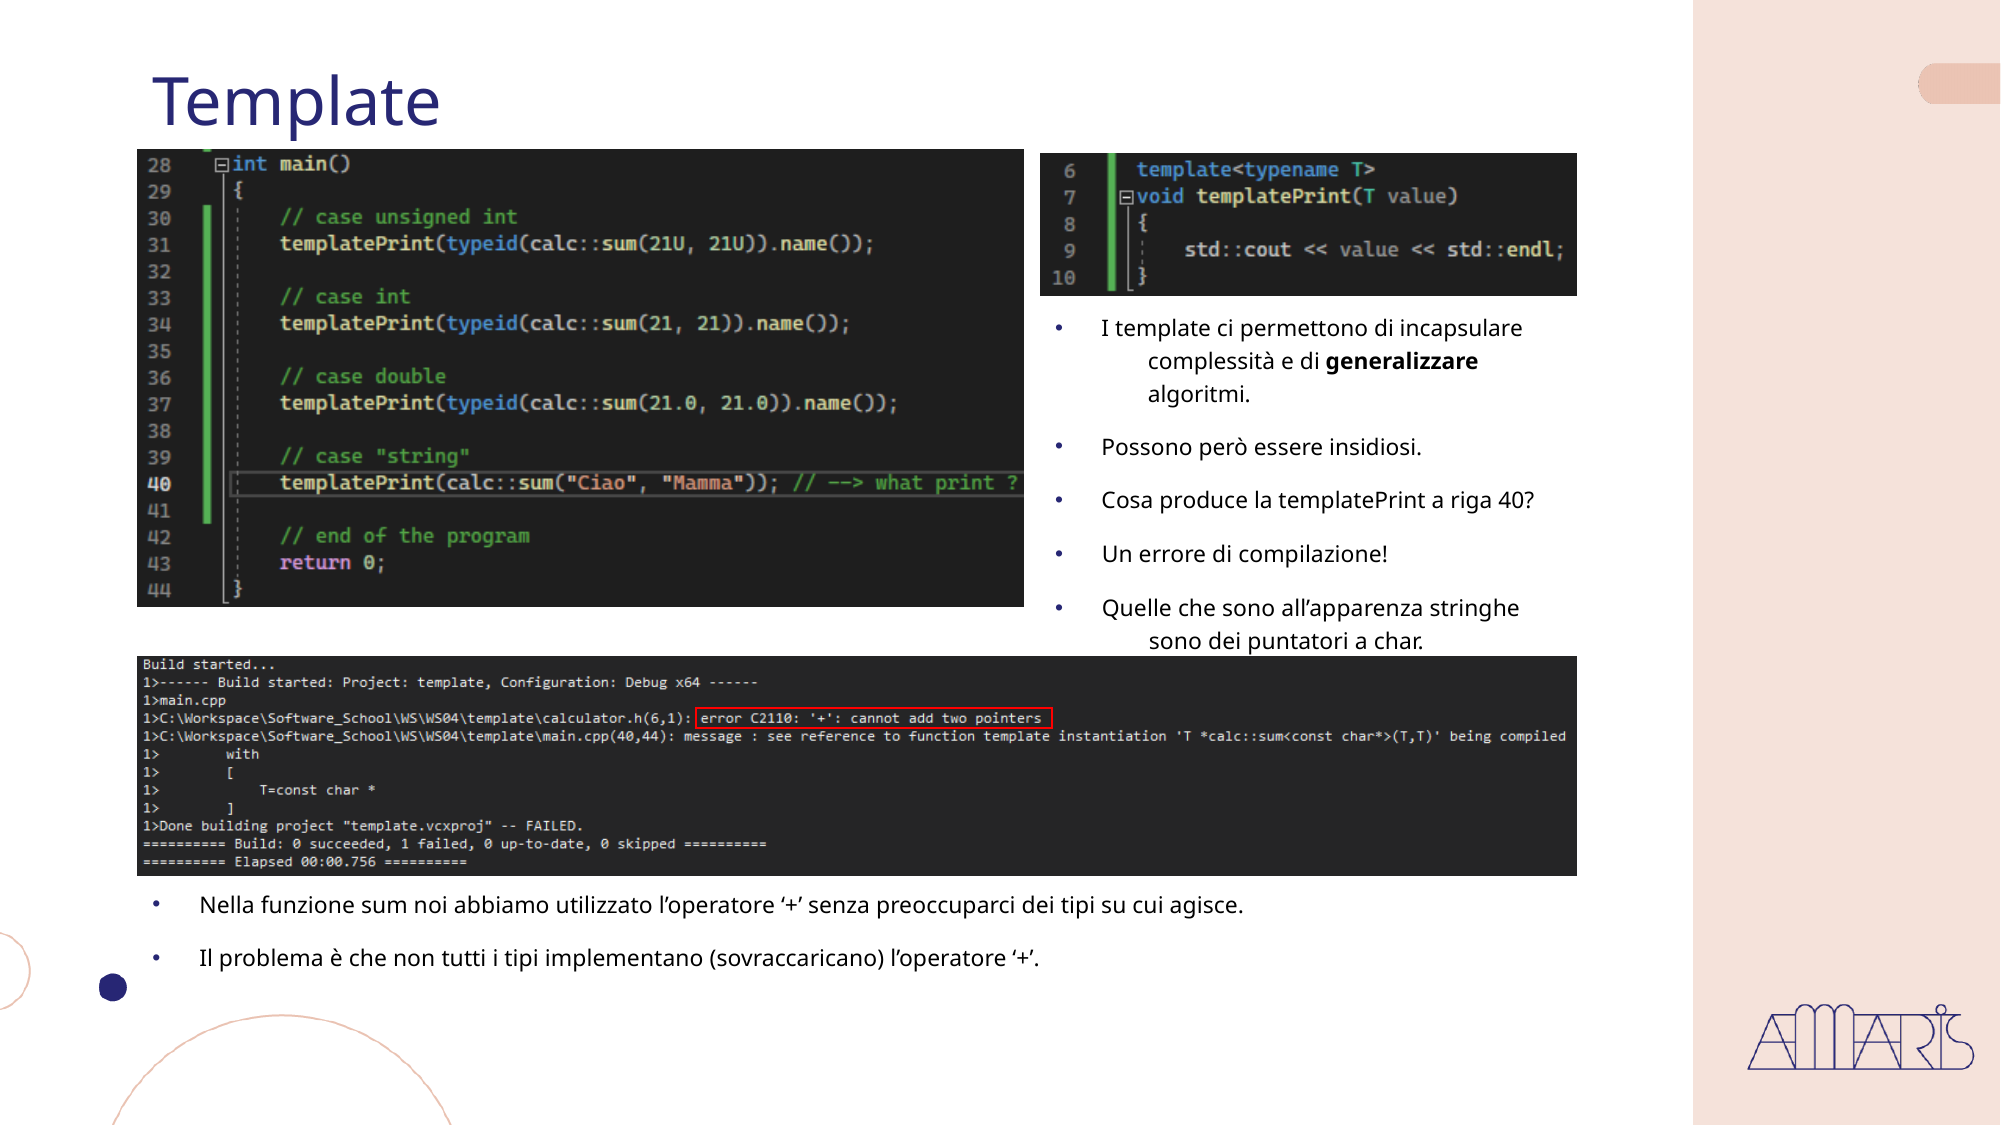

# Template
I template ci permettono di incapsulare complessità e di generalizzare algoritmi.
Possono però essere insidiosi.
Cosa produce la templatePrint a riga 40?
Un errore di compilazione!
Quelle che sono all’apparenza stringhe sono dei puntatori a char.
Nella funzione sum noi abbiamo utilizzato l’operatore ‘+’ senza preoccuparci dei tipi su cui agisce.
Il problema è che non tutti i tipi implementano (sovraccaricano) l’operatore ‘+’.